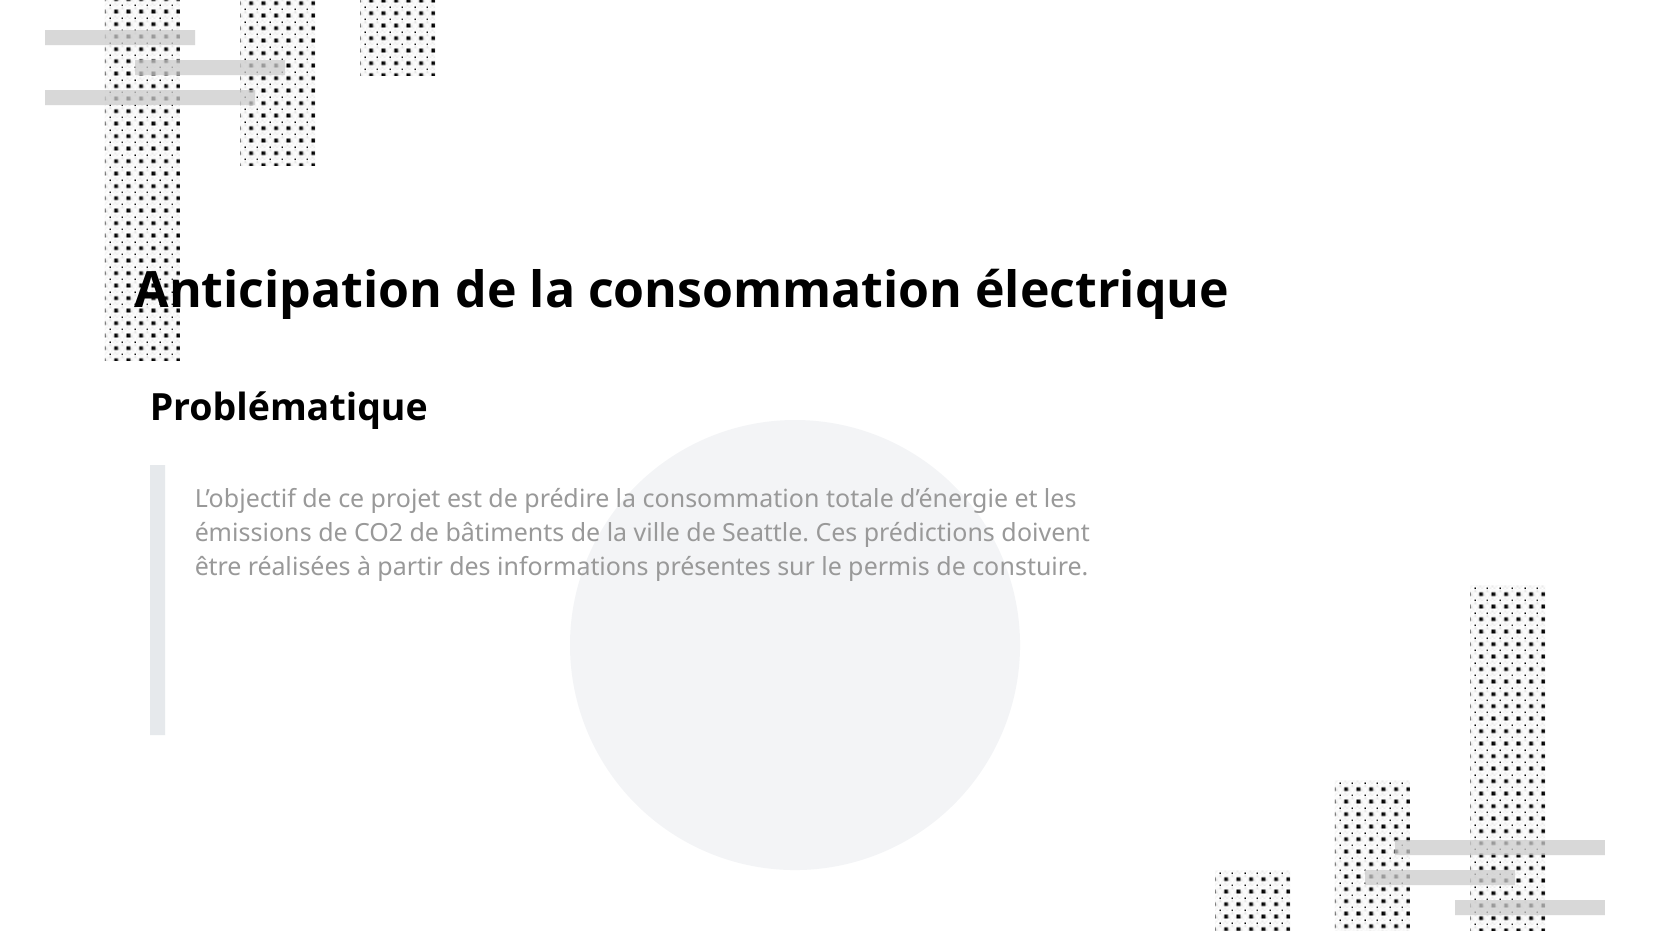

Anticipation de la consommation électrique
Problématique
L’objectif de ce projet est de prédire la consommation totale d’énergie et les émissions de CO2 de bâtiments de la ville de Seattle. Ces prédictions doivent être réalisées à partir des informations présentes sur le permis de constuire.